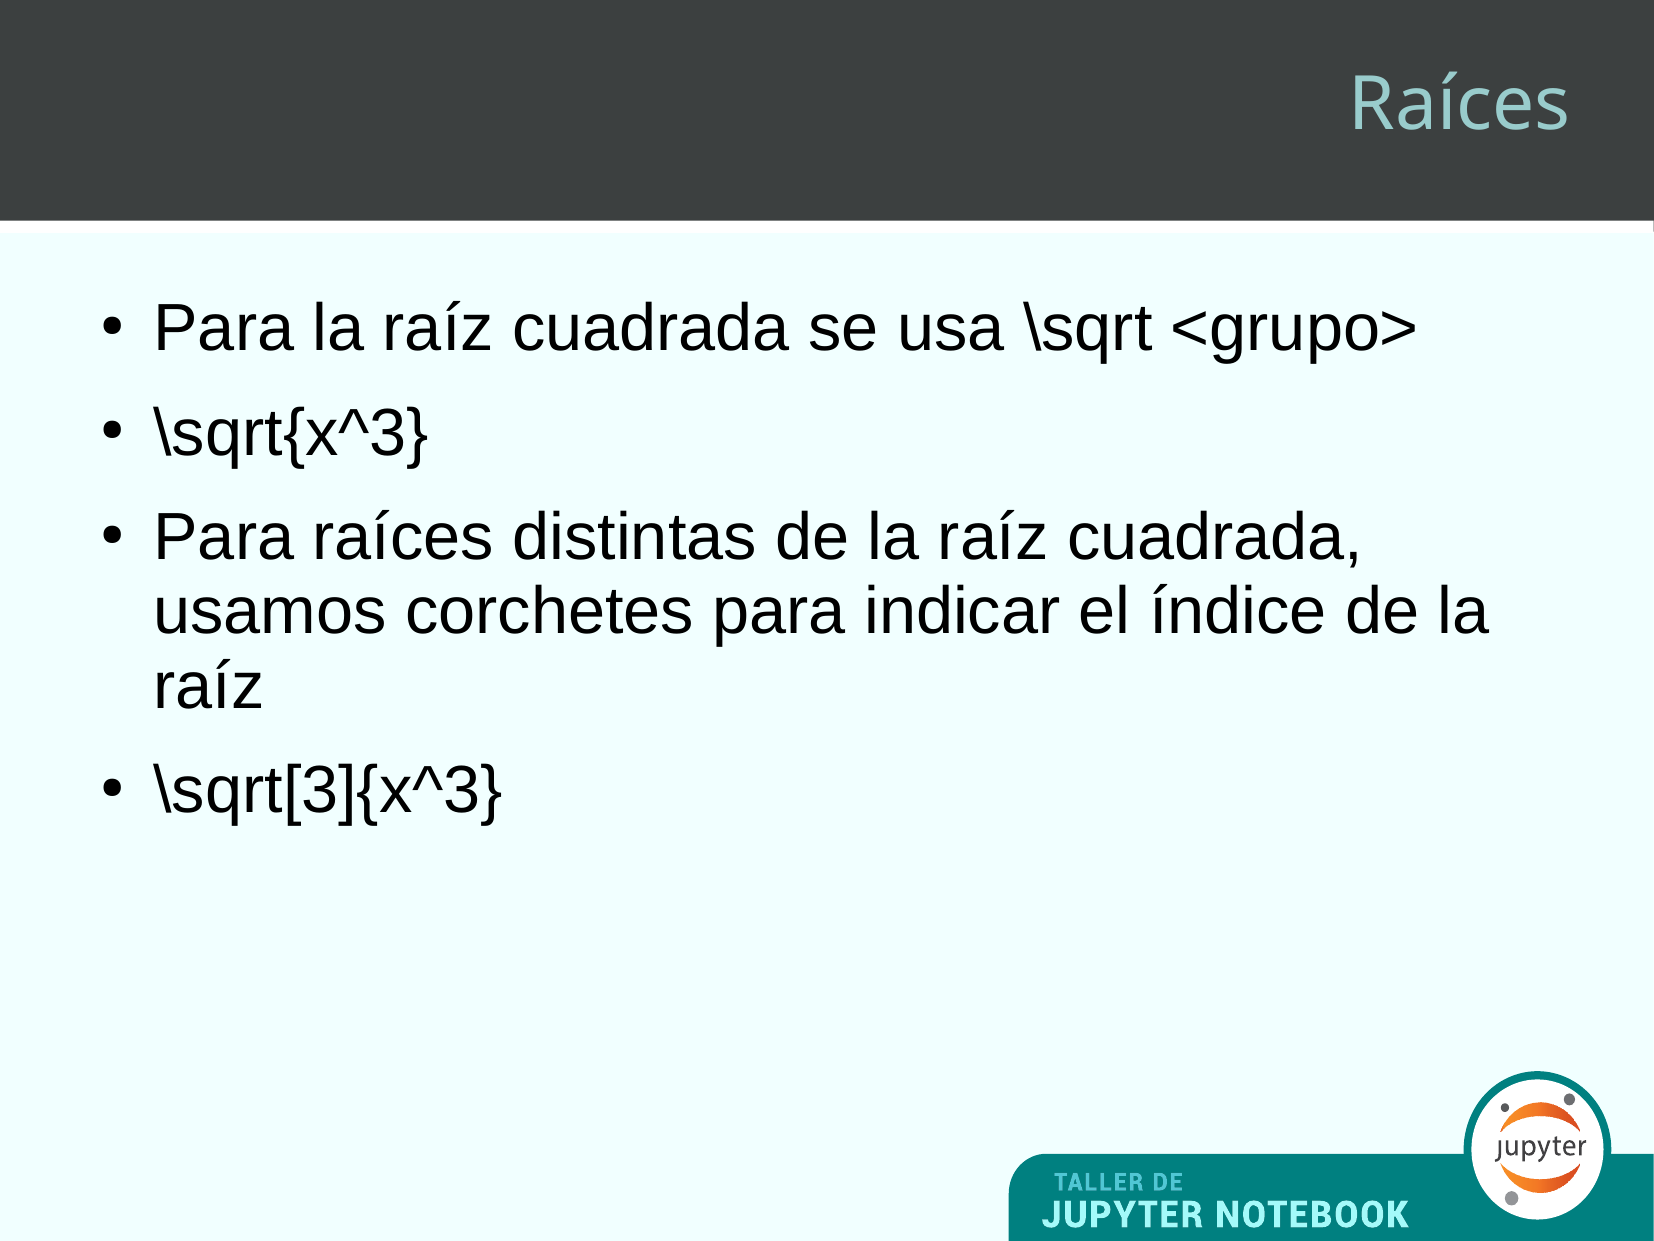

# Raíces
Para la raíz cuadrada se usa \sqrt <grupo>
\sqrt{x^3}
Para raíces distintas de la raíz cuadrada, usamos corchetes para indicar el índice de la raíz
\sqrt[3]{x^3}